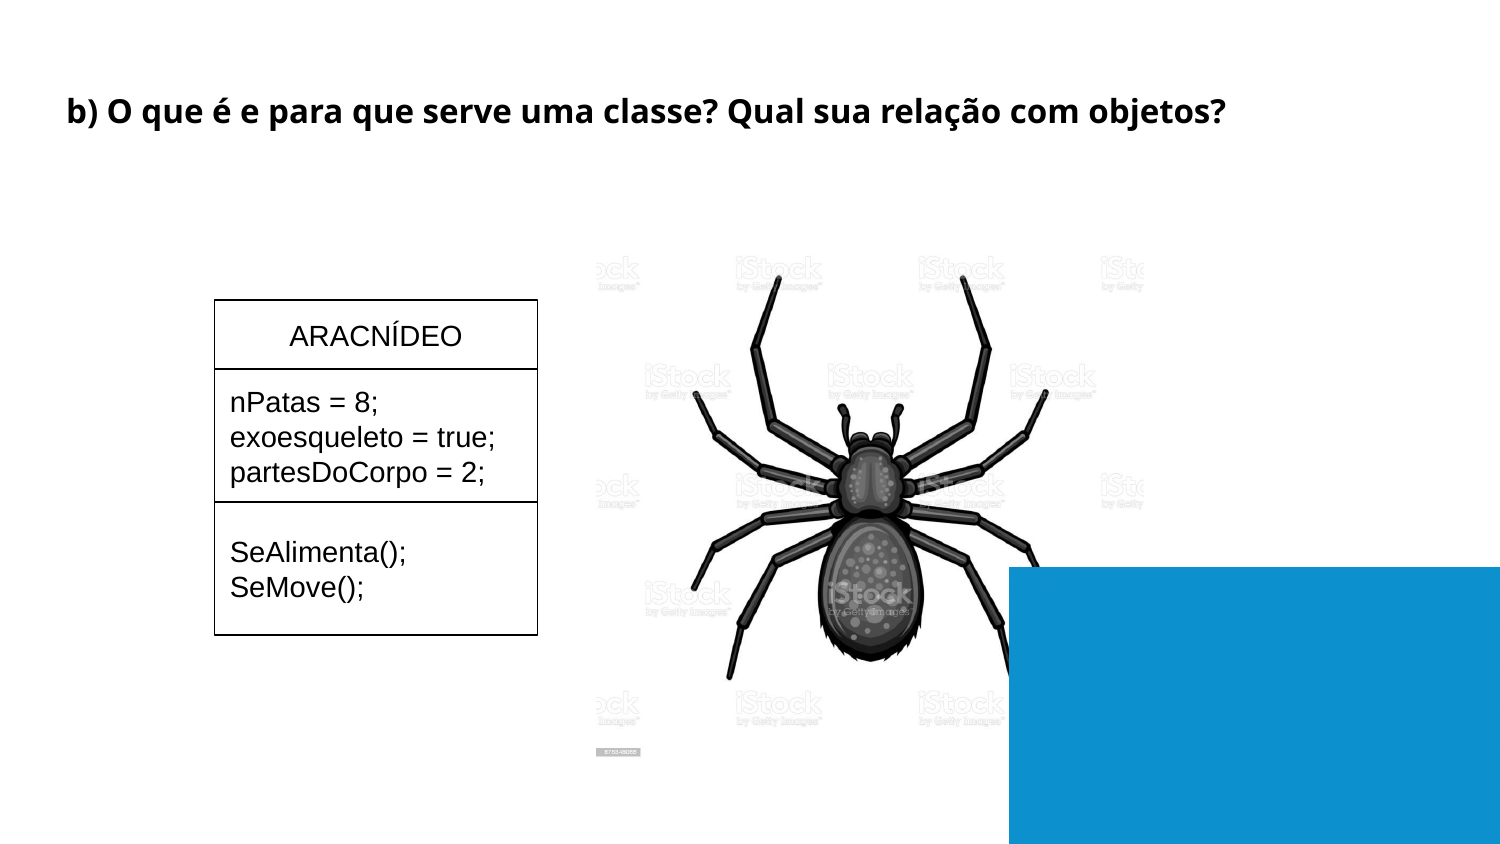

# b) O que é e para que serve uma classe? Qual sua relação com objetos?
ARACNÍDEO
nPatas = 8;
exoesqueleto = true;
partesDoCorpo = 2;
SeAlimenta();
SeMove();